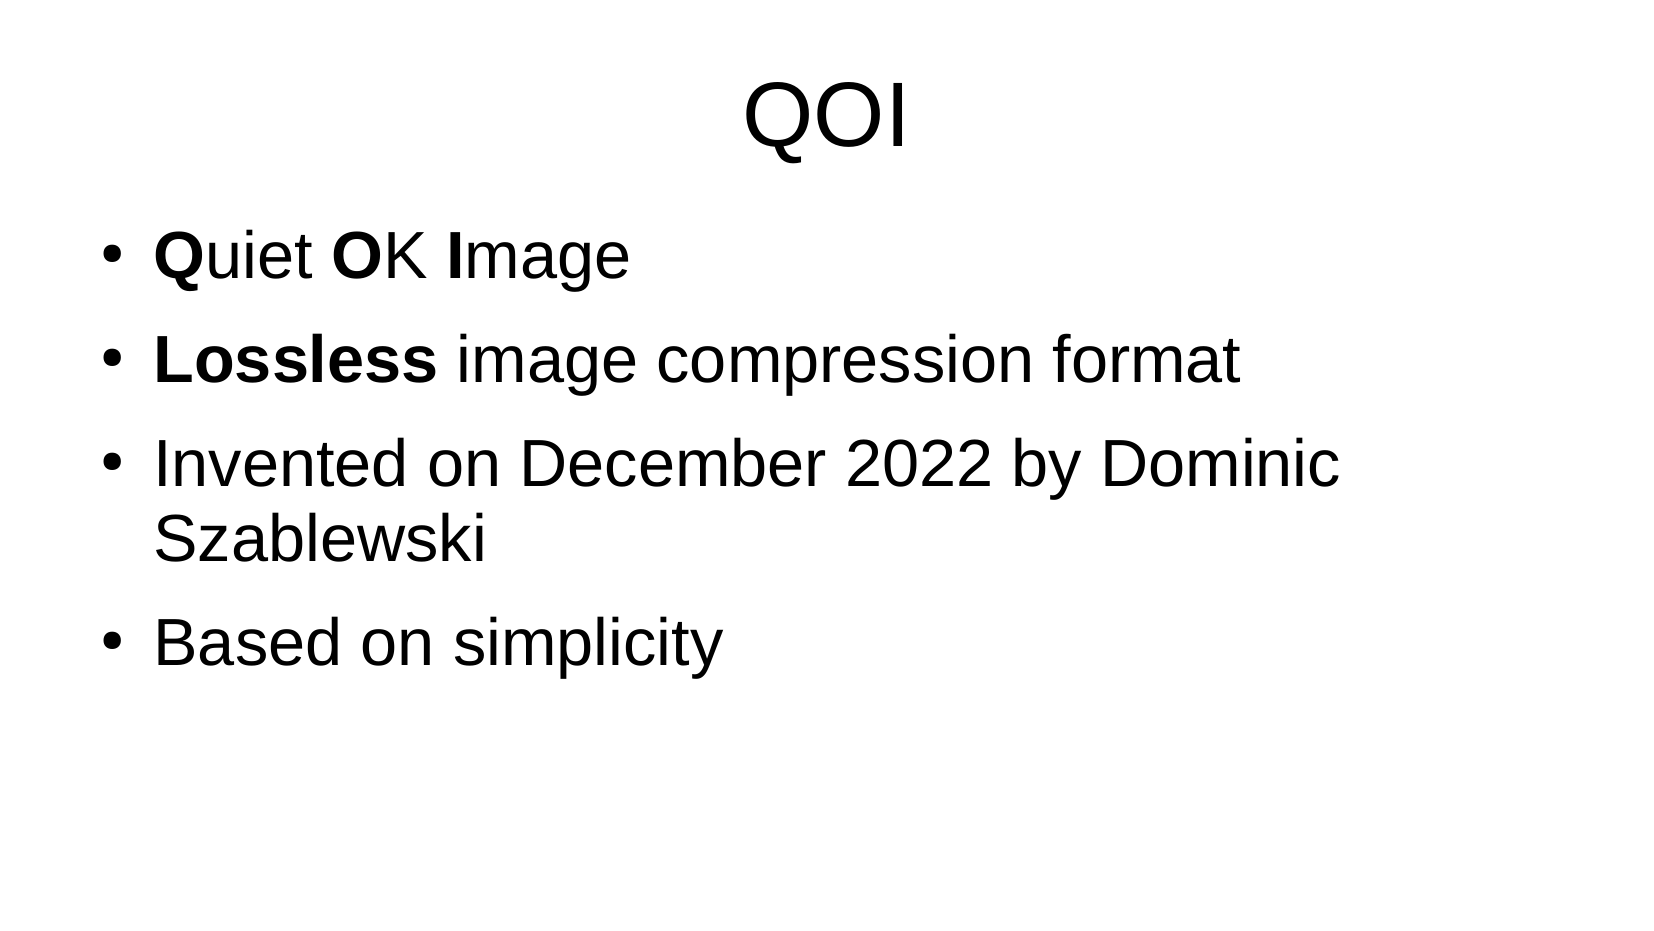

# QOI
Quiet OK Image
Lossless image compression format
Invented on December 2022 by Dominic Szablewski
Based on simplicity